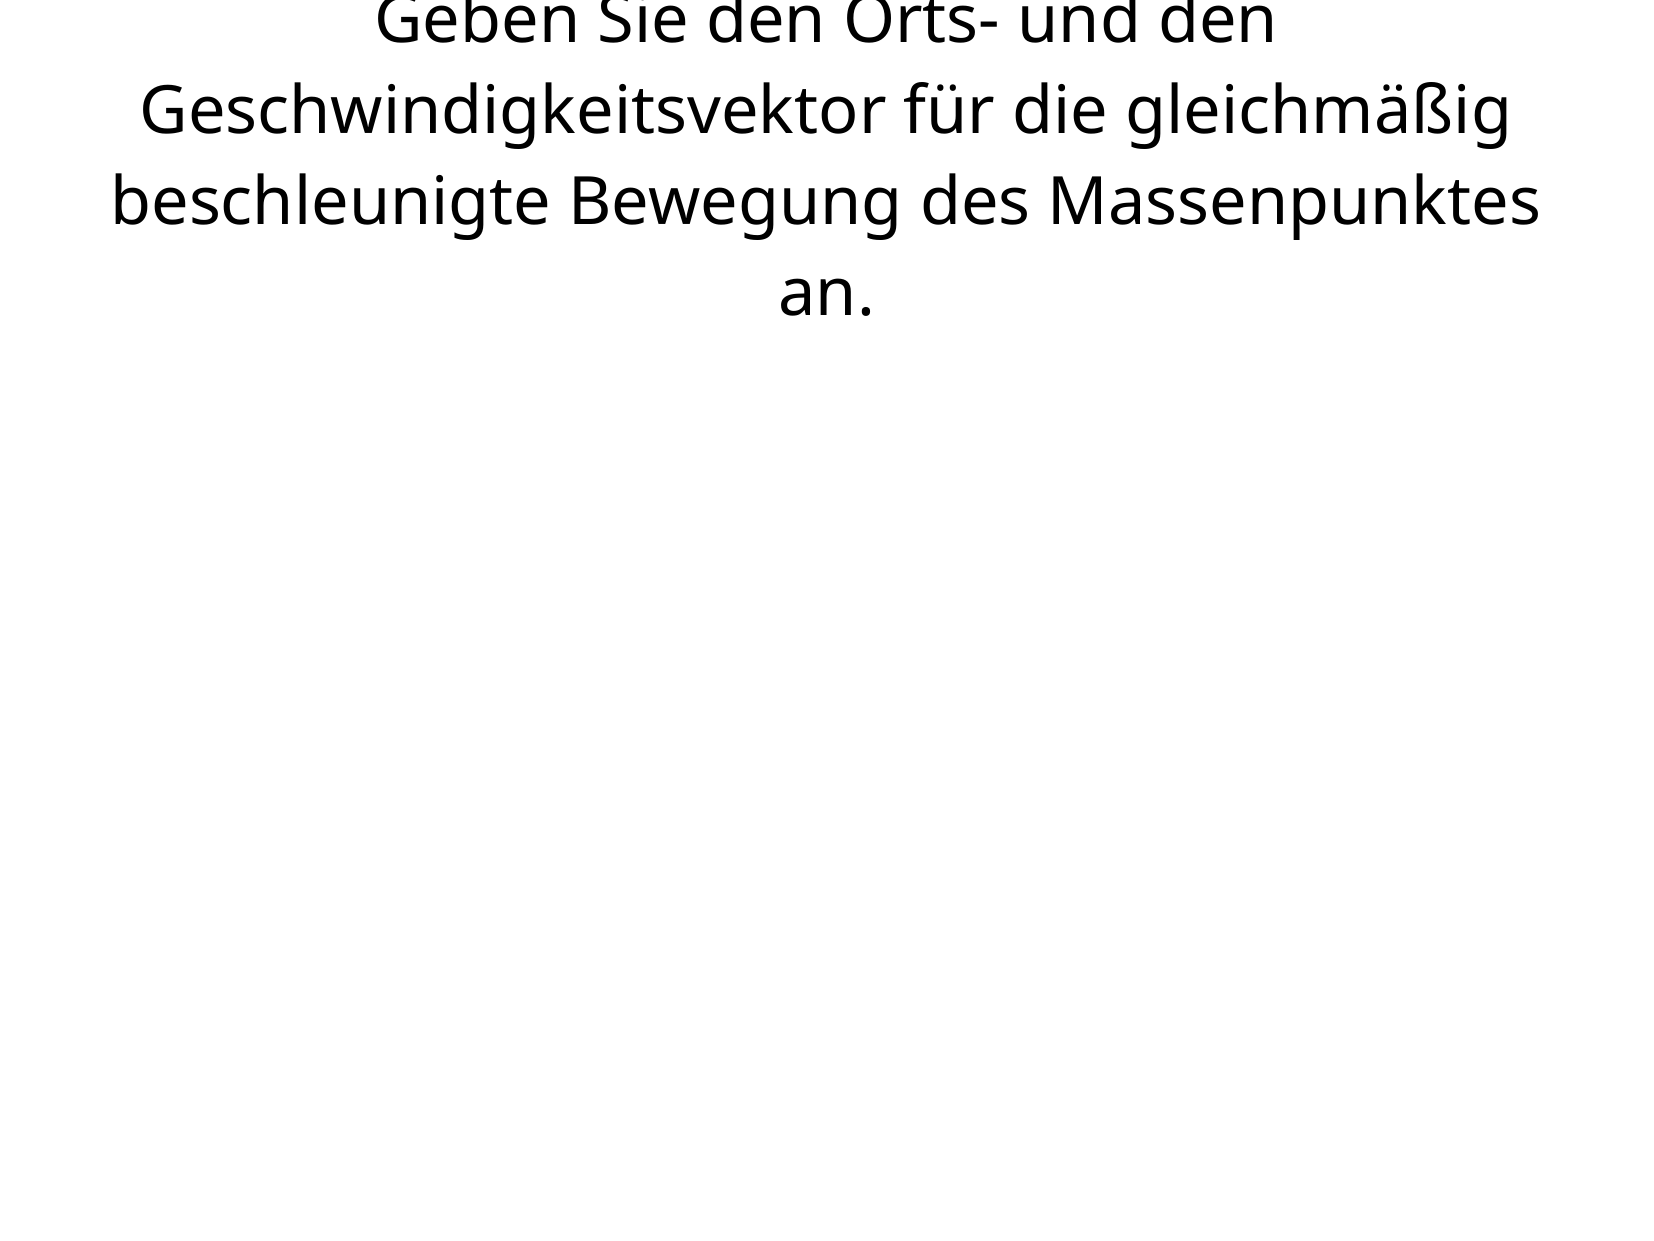

# Geben Sie den Orts- und den Geschwindigkeitsvektor für die gleichmäßig beschleunigte Bewegung des Massenpunktes an.